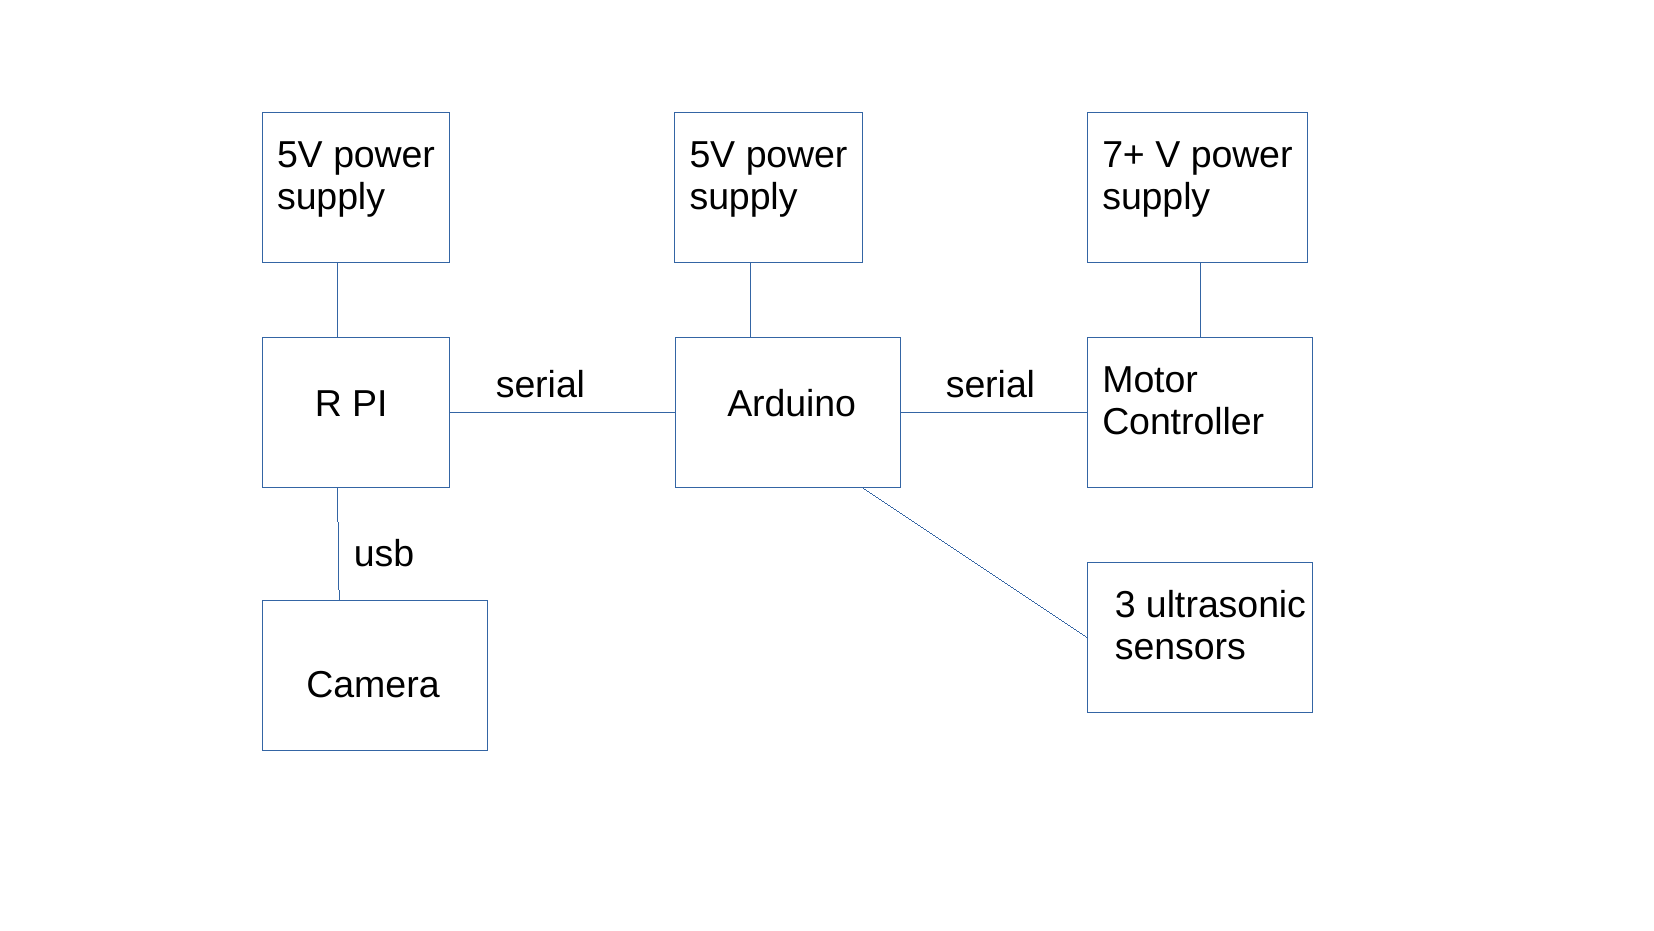

5V power
supply
5V power
supply
7+ V power
supply
Motor
Controller
serial
serial
R PI
Arduino
usb
3 ultrasonic sensors
Camera